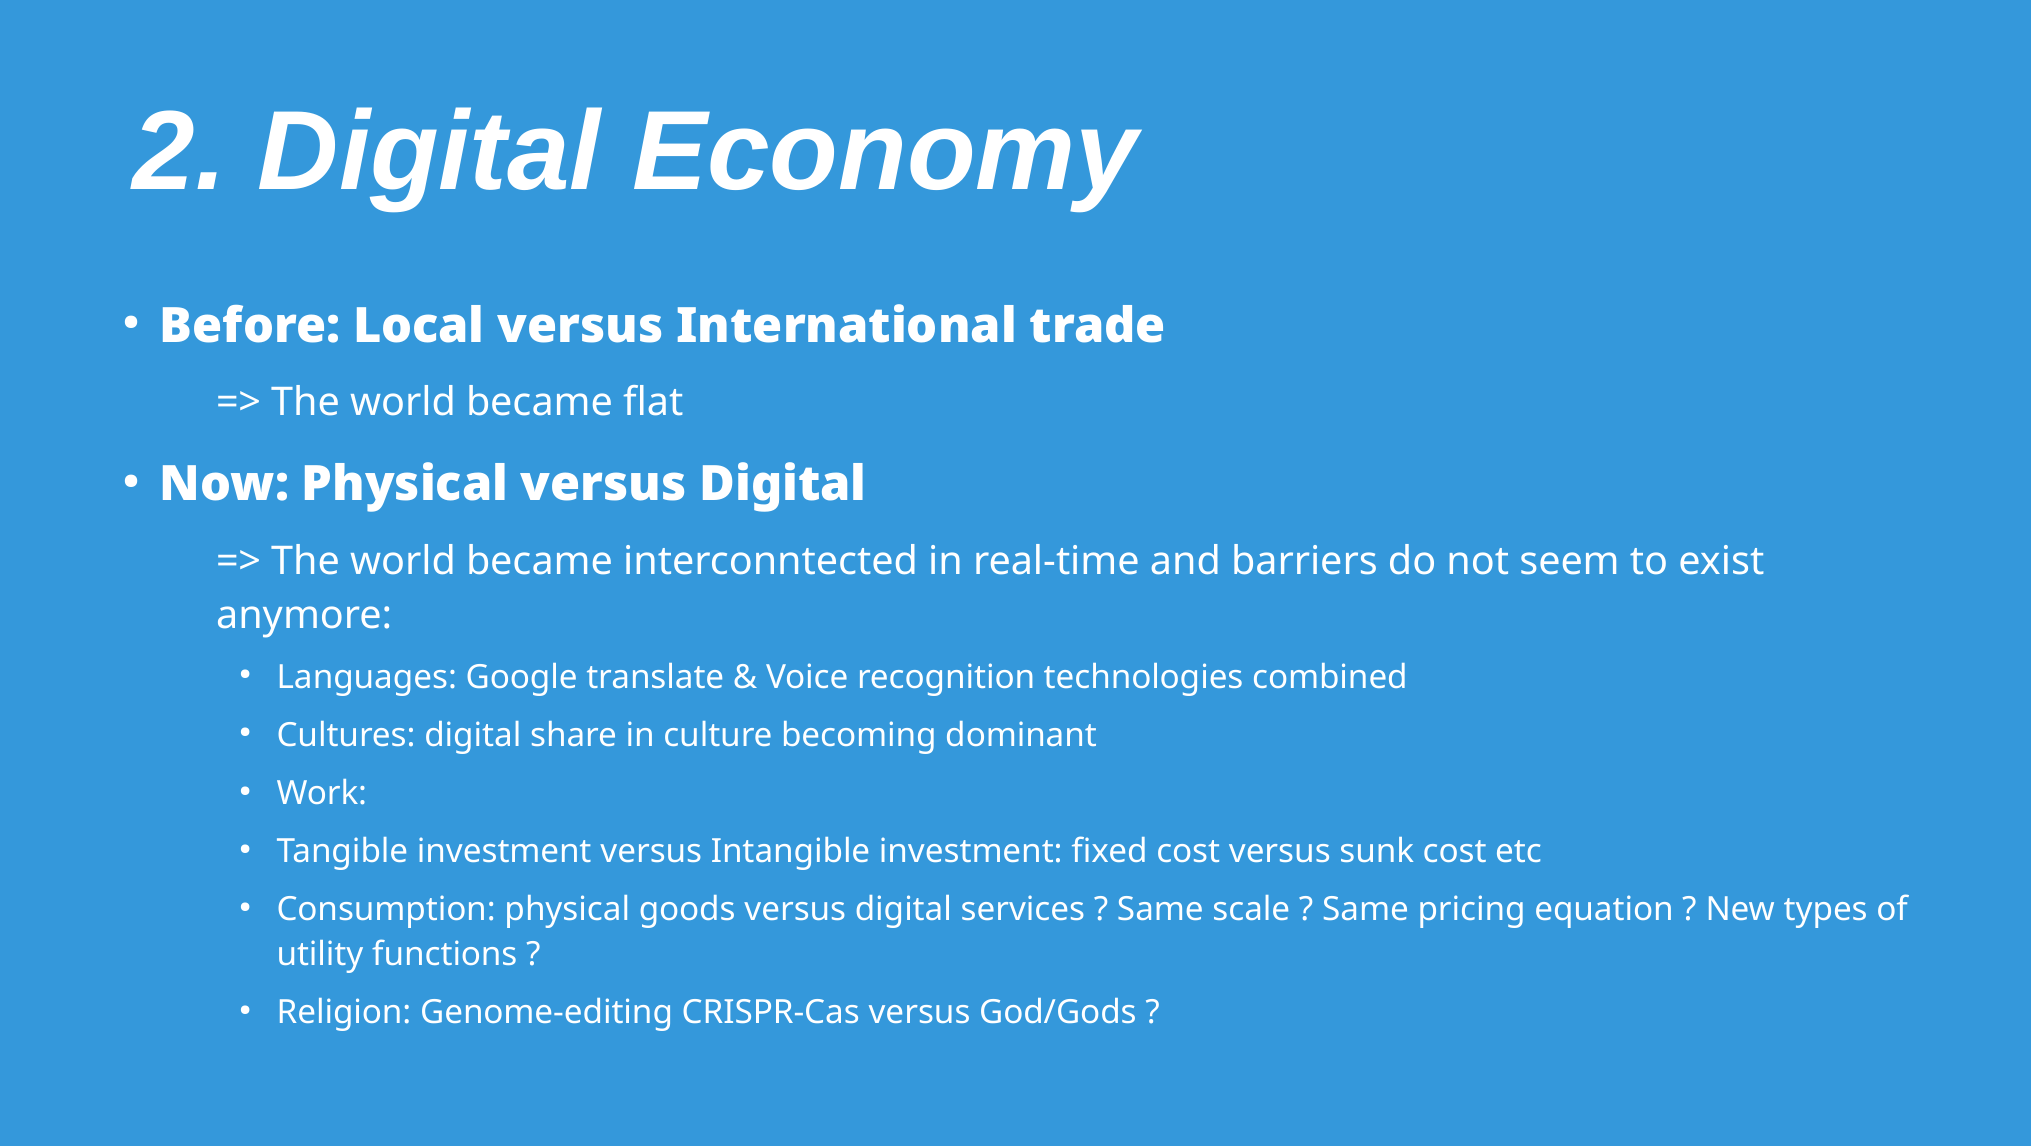

# 2. Digital Economy
Before: Local versus International trade
=> The world became flat
Now: Physical versus Digital
=> The world became interconntected in real-time and barriers do not seem to exist anymore:
Languages: Google translate & Voice recognition technologies combined
Cultures: digital share in culture becoming dominant
Work:
Tangible investment versus Intangible investment: fixed cost versus sunk cost etc
Consumption: physical goods versus digital services ? Same scale ? Same pricing equation ? New types of utility functions ?
Religion: Genome-editing CRISPR-Cas versus God/Gods ?